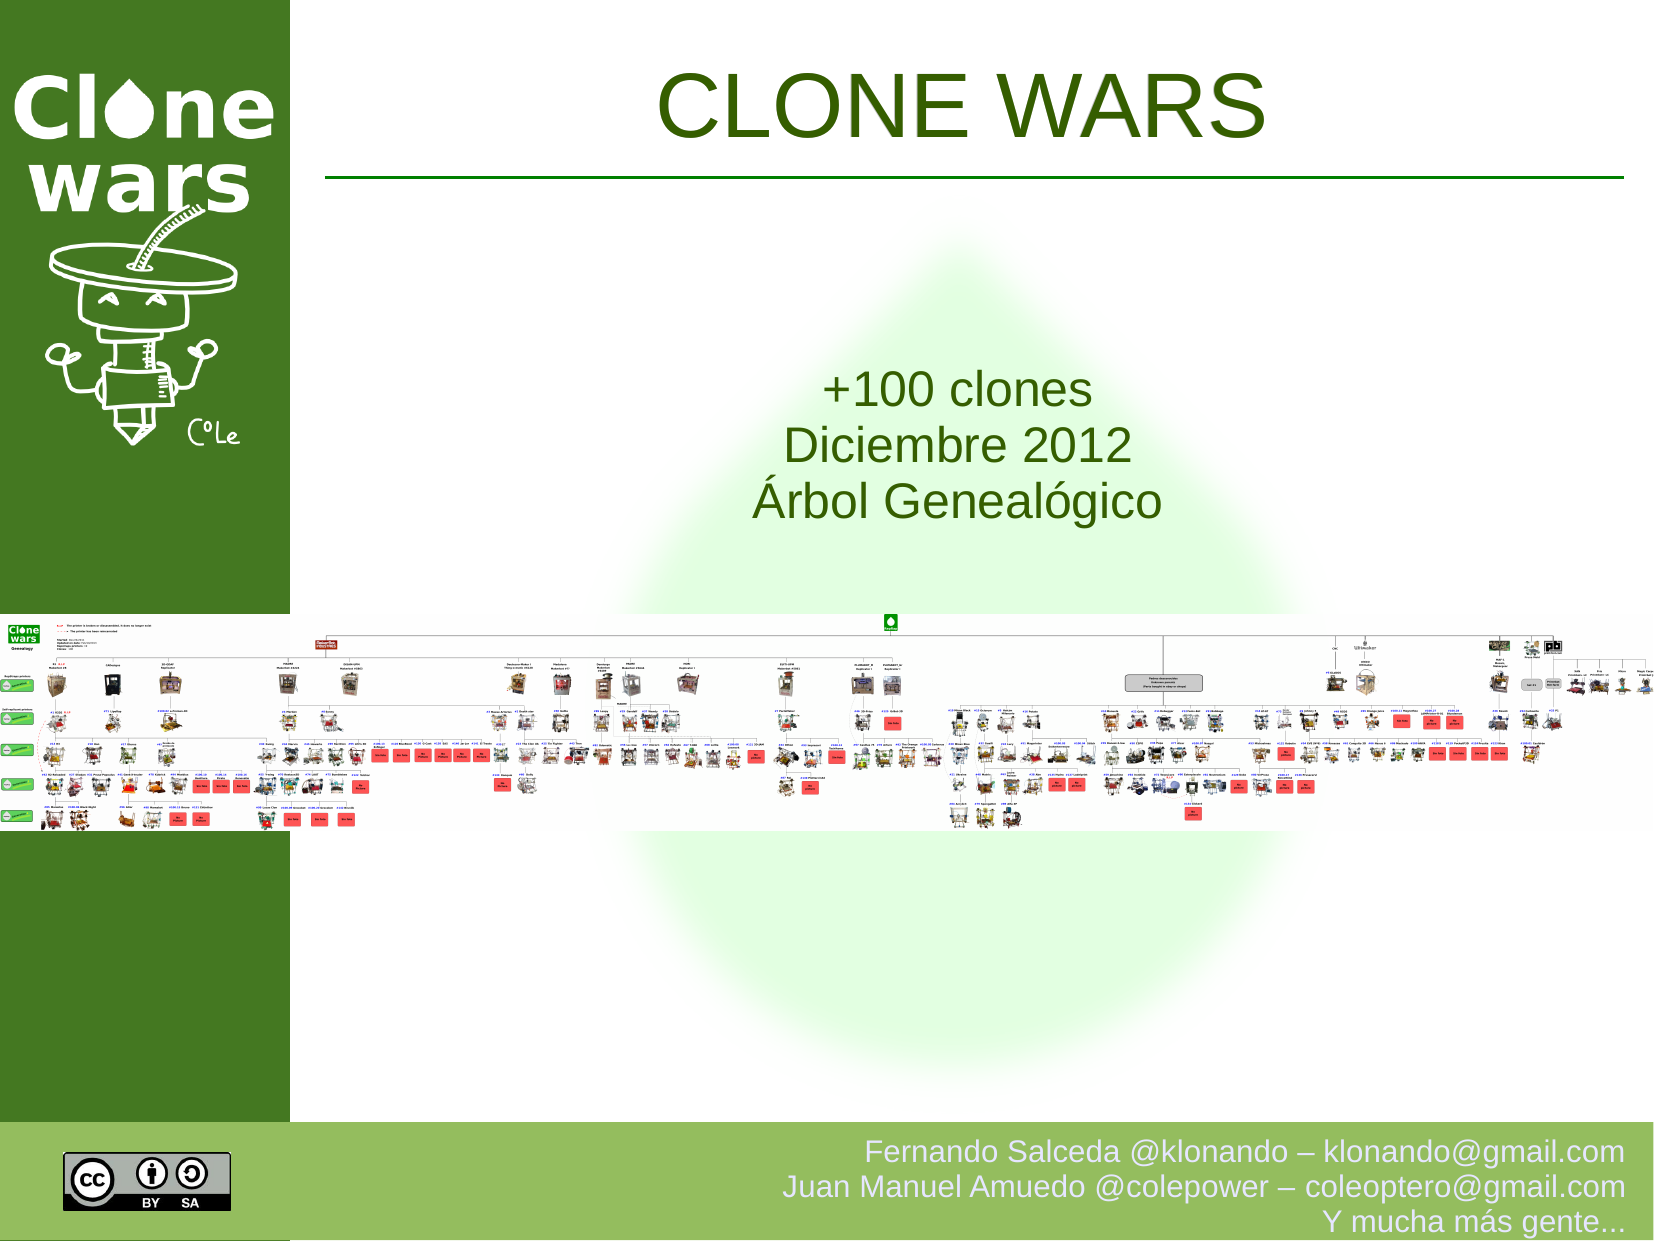

# CLONE WARS
+100 clones
Diciembre 2012
Árbol Genealógico
Fernando Salceda @klonando – klonando@gmail.com
Juan Manuel Amuedo @colepower – coleoptero@gmail.com
Y mucha más gente...